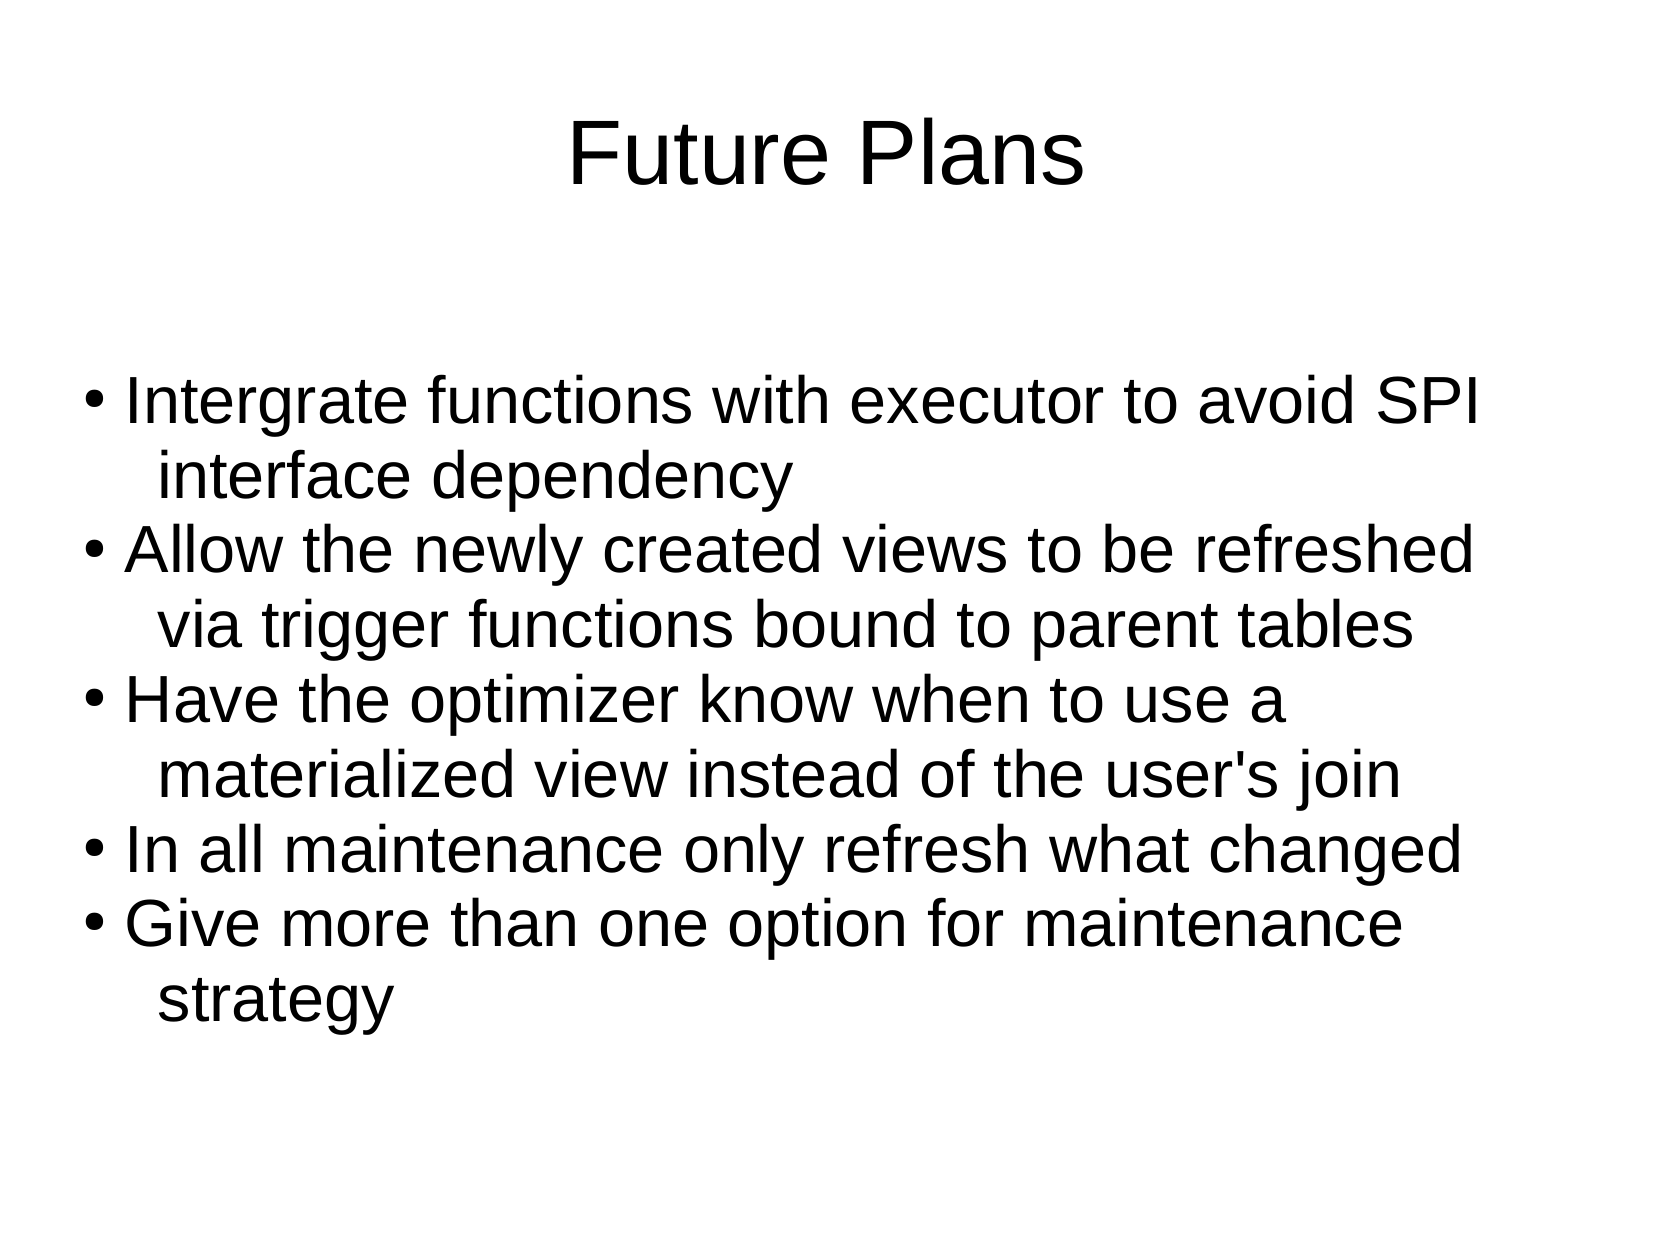

# Future Plans
 Intergrate functions with executor to avoid SPI 		interface dependency
 Allow the newly created views to be refreshed 		via trigger functions bound to parent tables
 Have the optimizer know when to use a 				materialized view instead of the user's join
 In all maintenance only refresh what changed
 Give more than one option for maintenance 			strategy